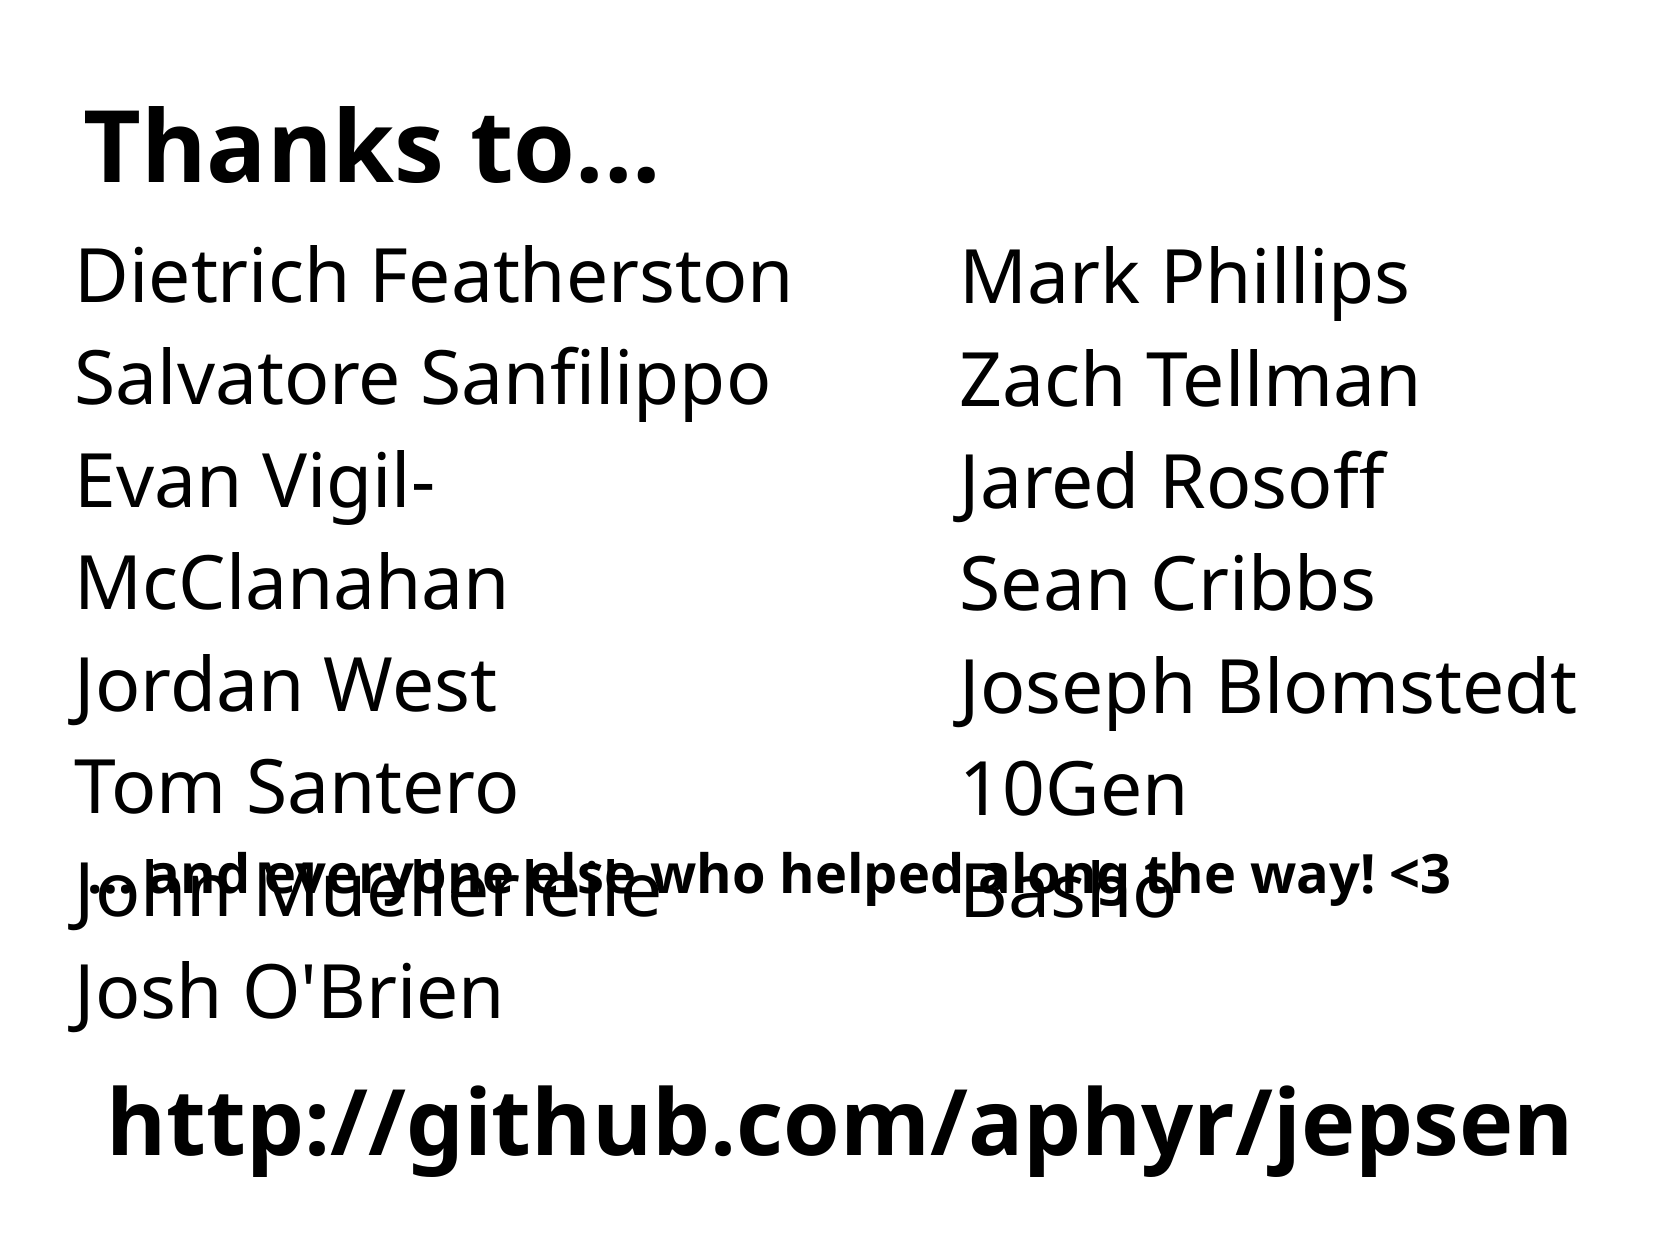

Thanks to...
Dietrich Featherston
Salvatore Sanfilippo
Evan Vigil-McClanahan
Jordan West
Tom Santero
John Muellerleile
Josh O'Brien
Mark Phillips
Zach Tellman
Jared Rosoff
Sean Cribbs
Joseph Blomstedt
10Gen
Basho
# … and everyone else who helped along the way! <3
http://github.com/aphyr/jepsen